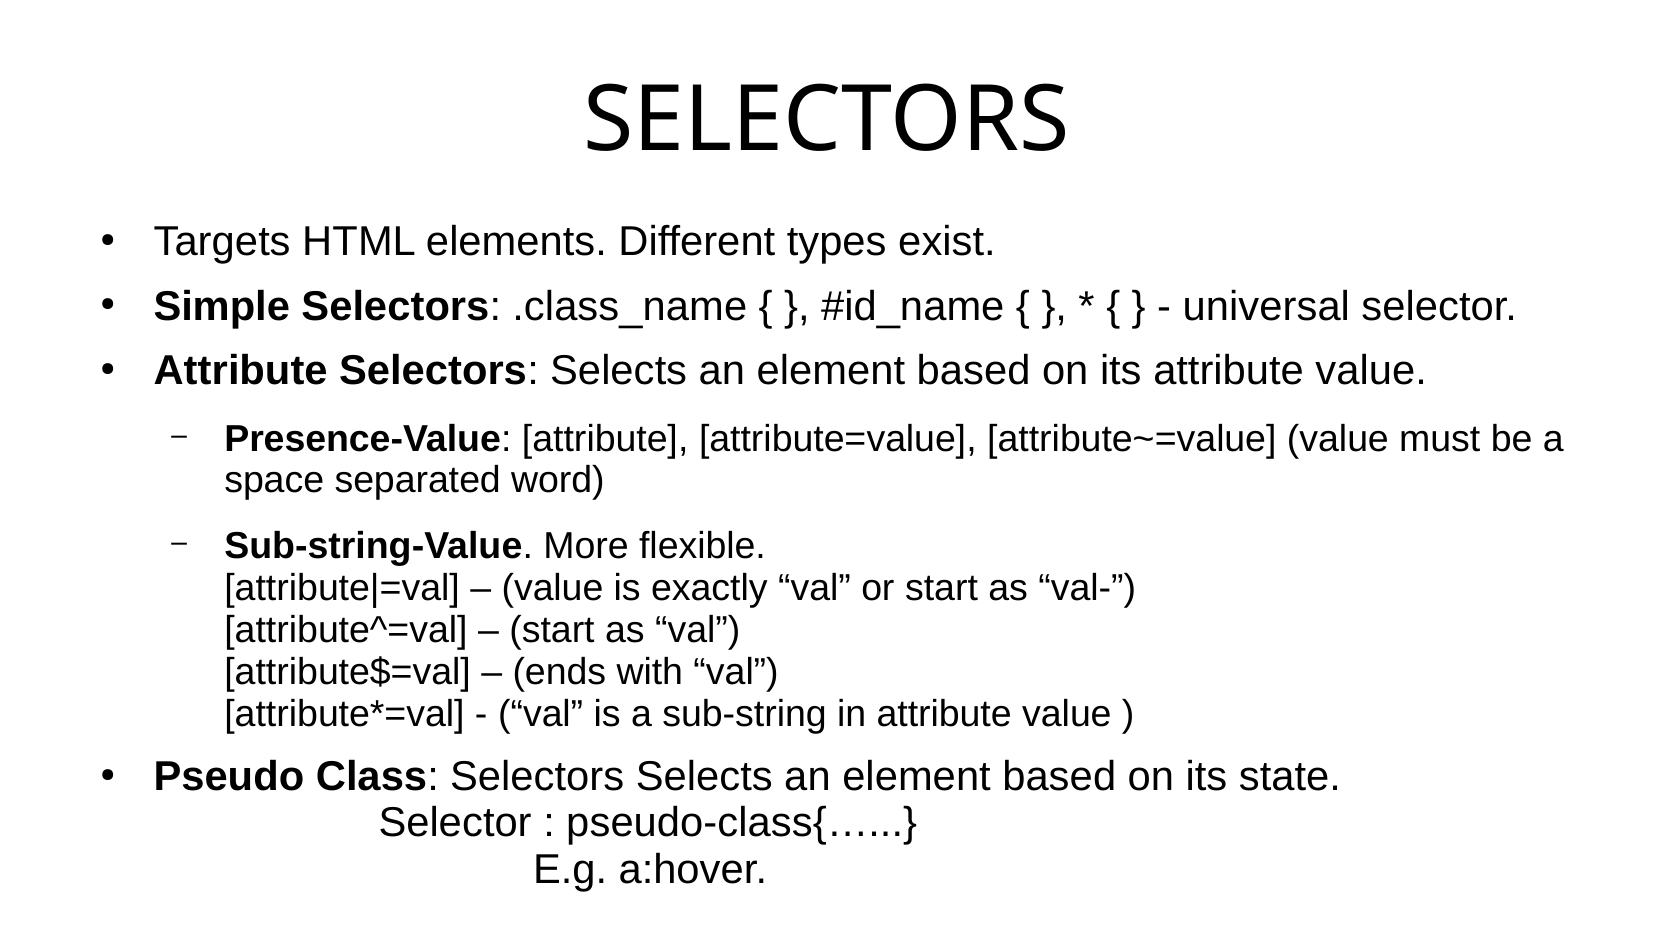

# SELECTORS
Targets HTML elements. Different types exist.
Simple Selectors: .class_name { }, #id_name { }, * { } - universal selector.
Attribute Selectors: Selects an element based on its attribute value.
Presence-Value: [attribute], [attribute=value], [attribute~=value] (value must be a space separated word)
Sub-string-Value. More flexible. [attribute|=val] – (value is exactly “val” or start as “val-”) [attribute^=val] – (start as “val”) [attribute$=val] – (ends with “val”) [attribute*=val] - (“val” is a sub-string in attribute value )
Pseudo Class: Selectors Selects an element based on its state. 		Selector : pseudo-class{…...} E.g. a:hover.